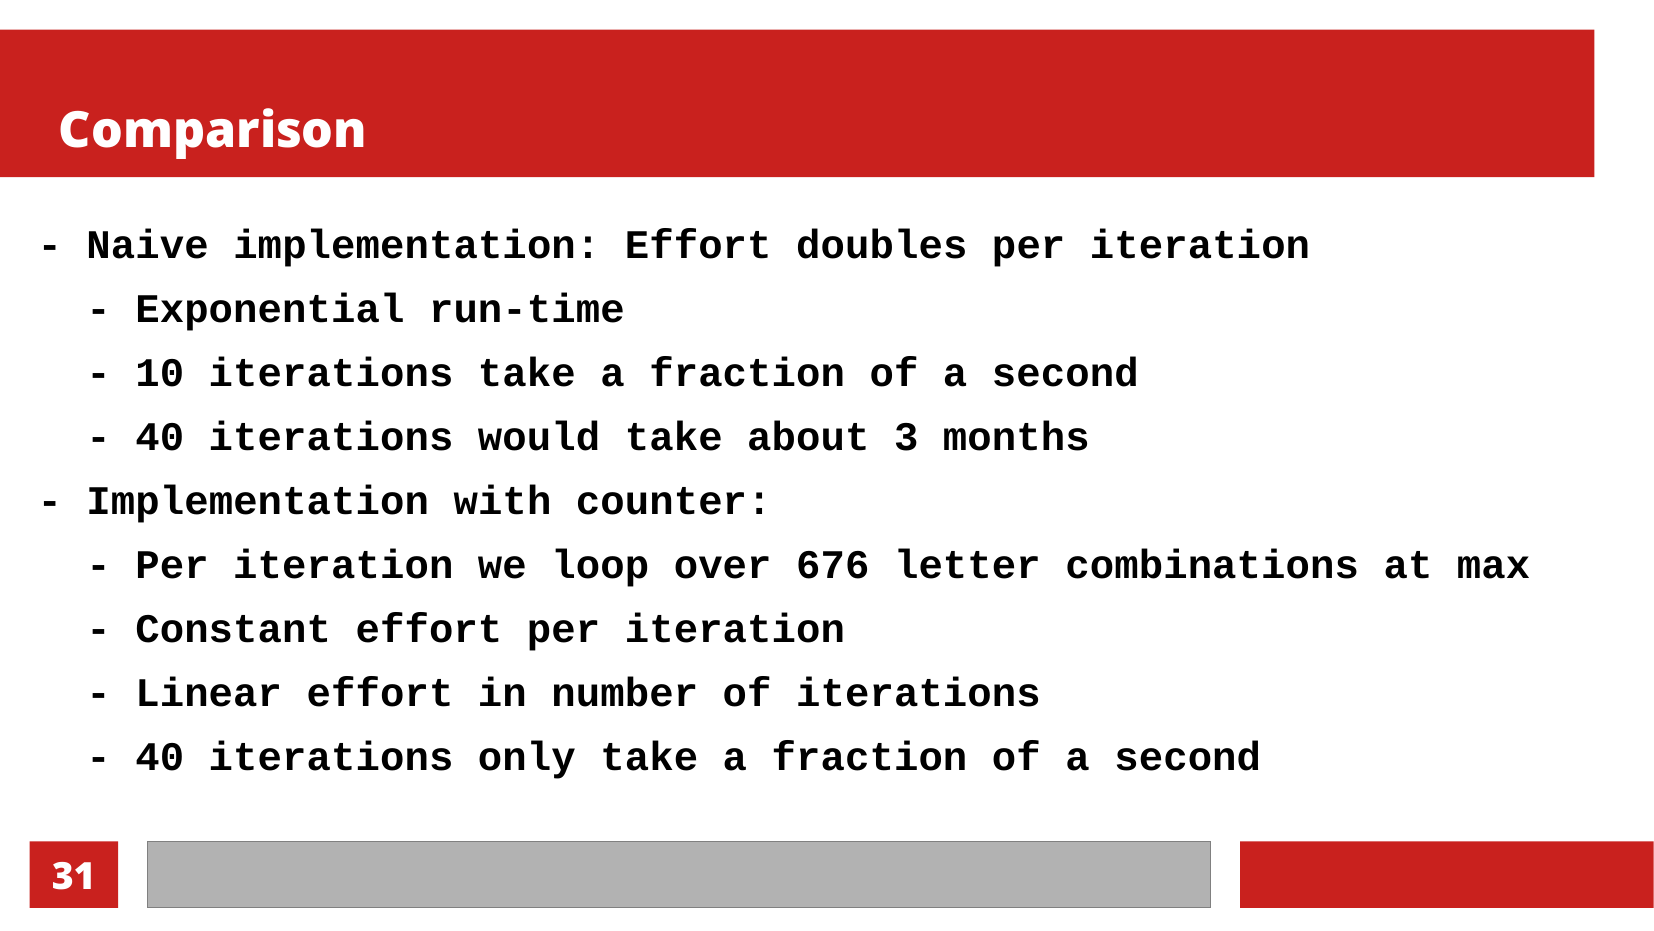

# Comparison
- Naive implementation: Effort doubles per iteration
 - Exponential run-time
 - 10 iterations take a fraction of a second
 - 40 iterations would take about 3 months
- Implementation with counter:
 - Per iteration we loop over 676 letter combinations at max
 - Constant effort per iteration
 - Linear effort in number of iterations
 - 40 iterations only take a fraction of a second
31